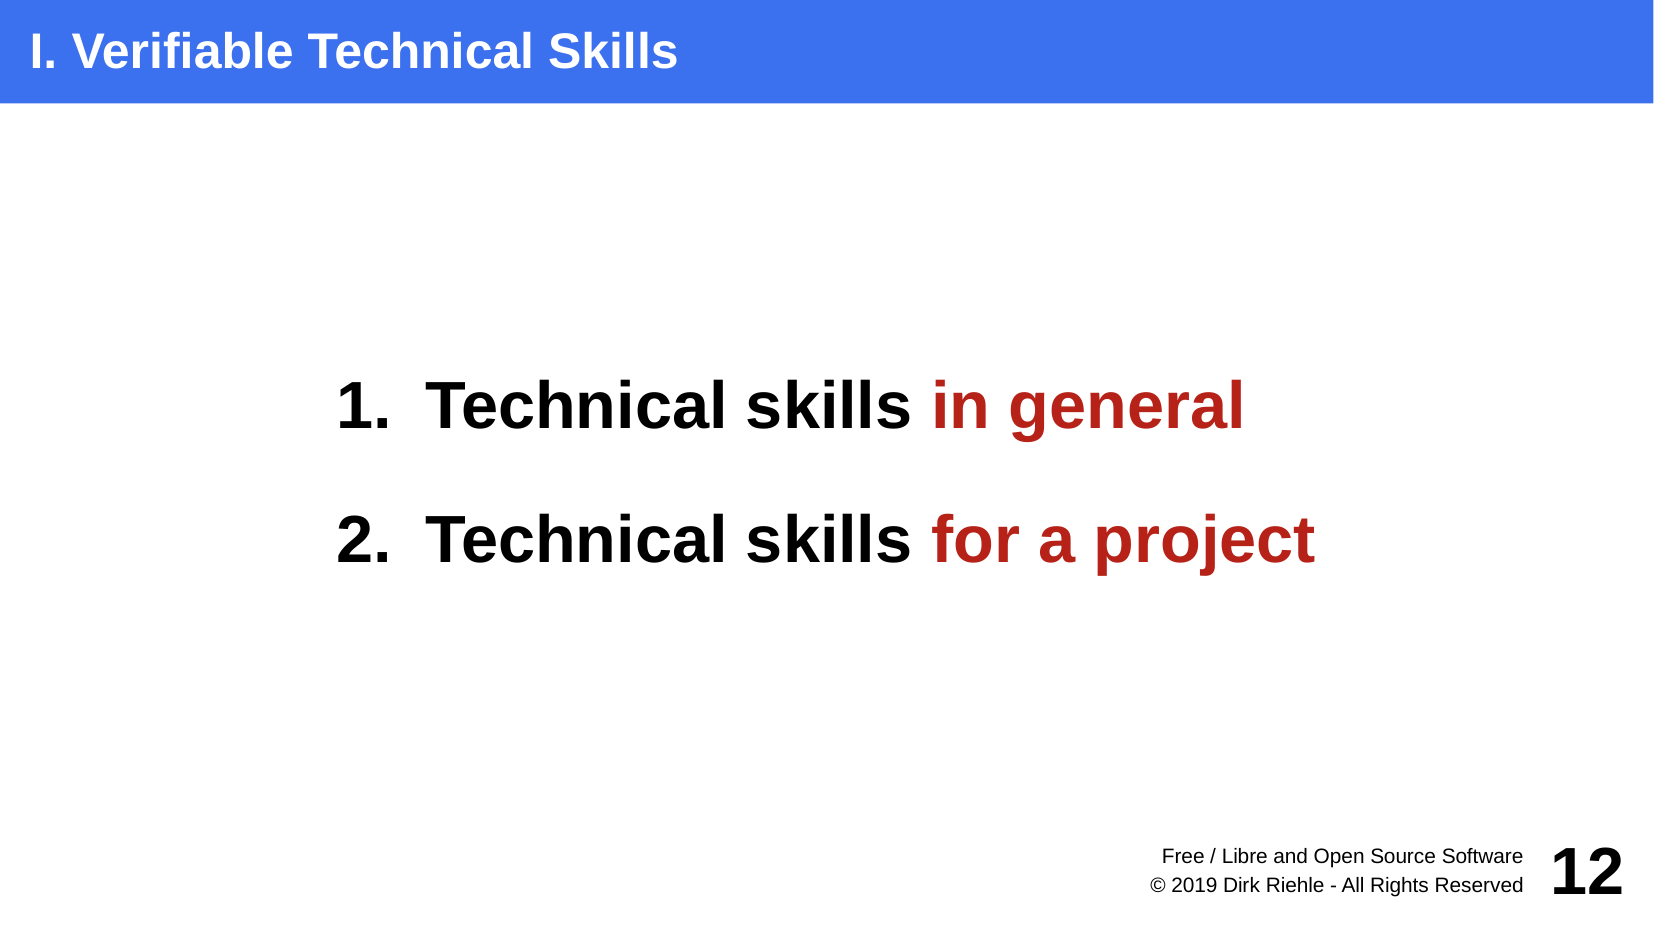

# I. Verifiable Technical Skills
Technical skills in general
Technical skills for a project
Free / Libre and Open Source Software
12
© 2019 Dirk Riehle - All Rights Reserved